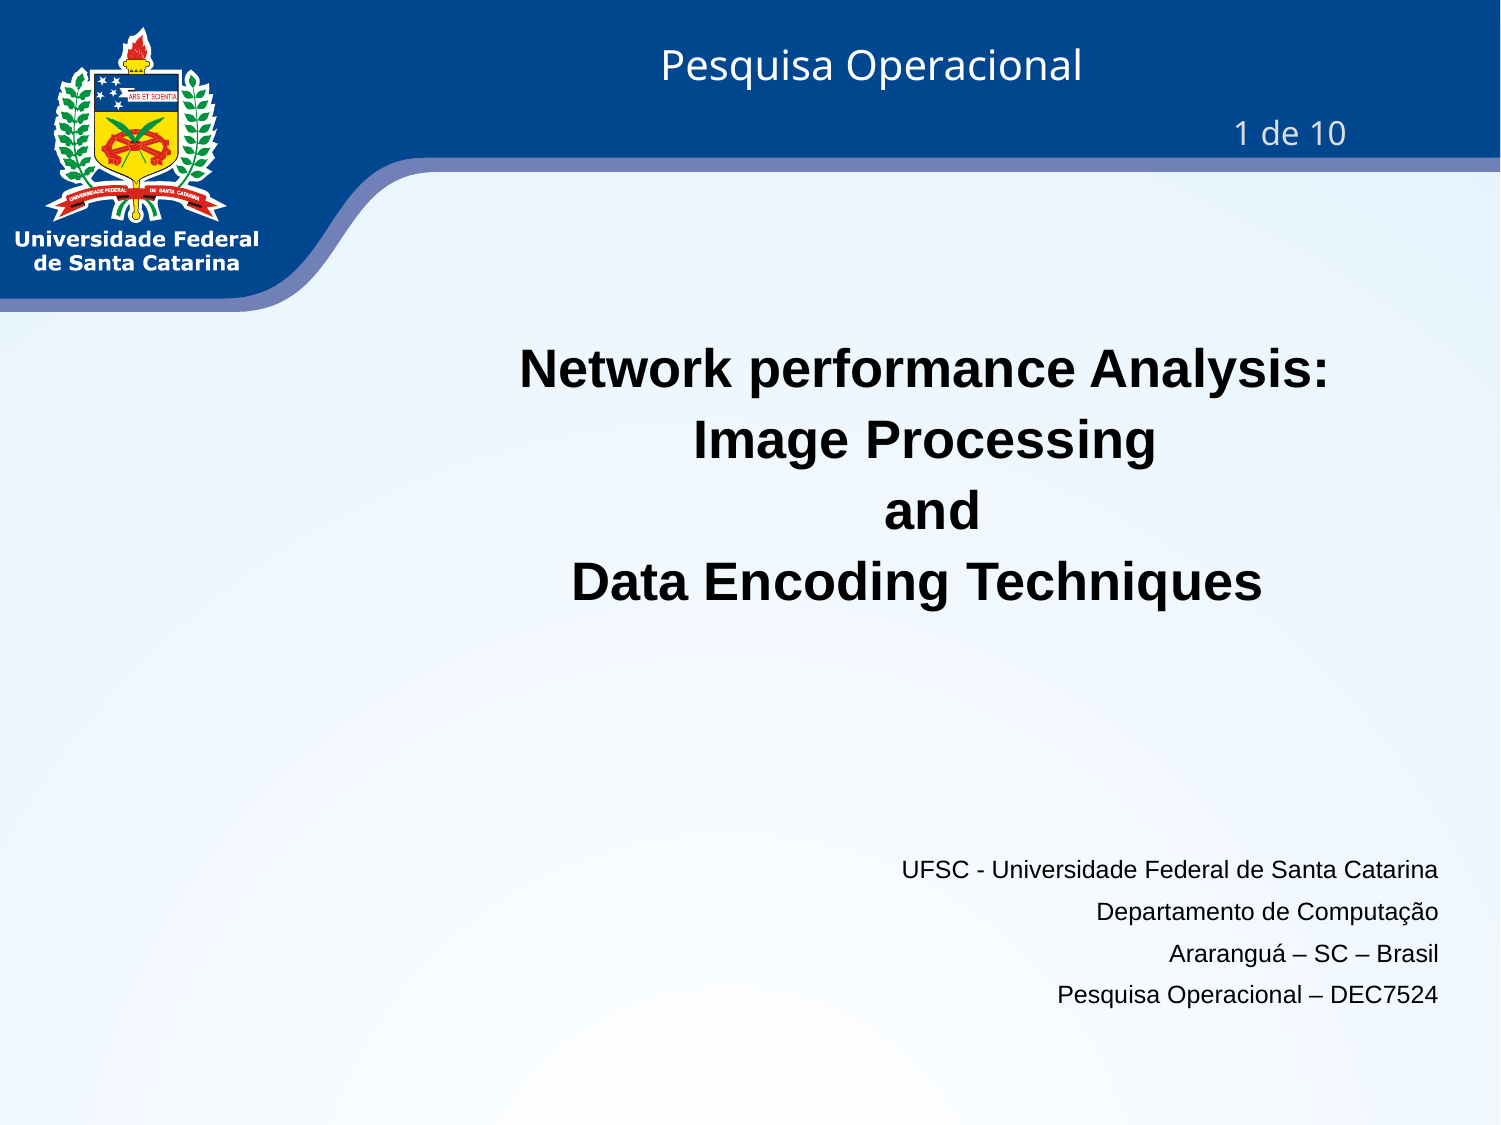

Network performance Analysis:
Image Processing
and
Data Encoding Techniques
UFSC - Universidade Federal de Santa Catarina
Departamento de Computação
Araranguá – SC – Brasil
Pesquisa Operacional – DEC7524